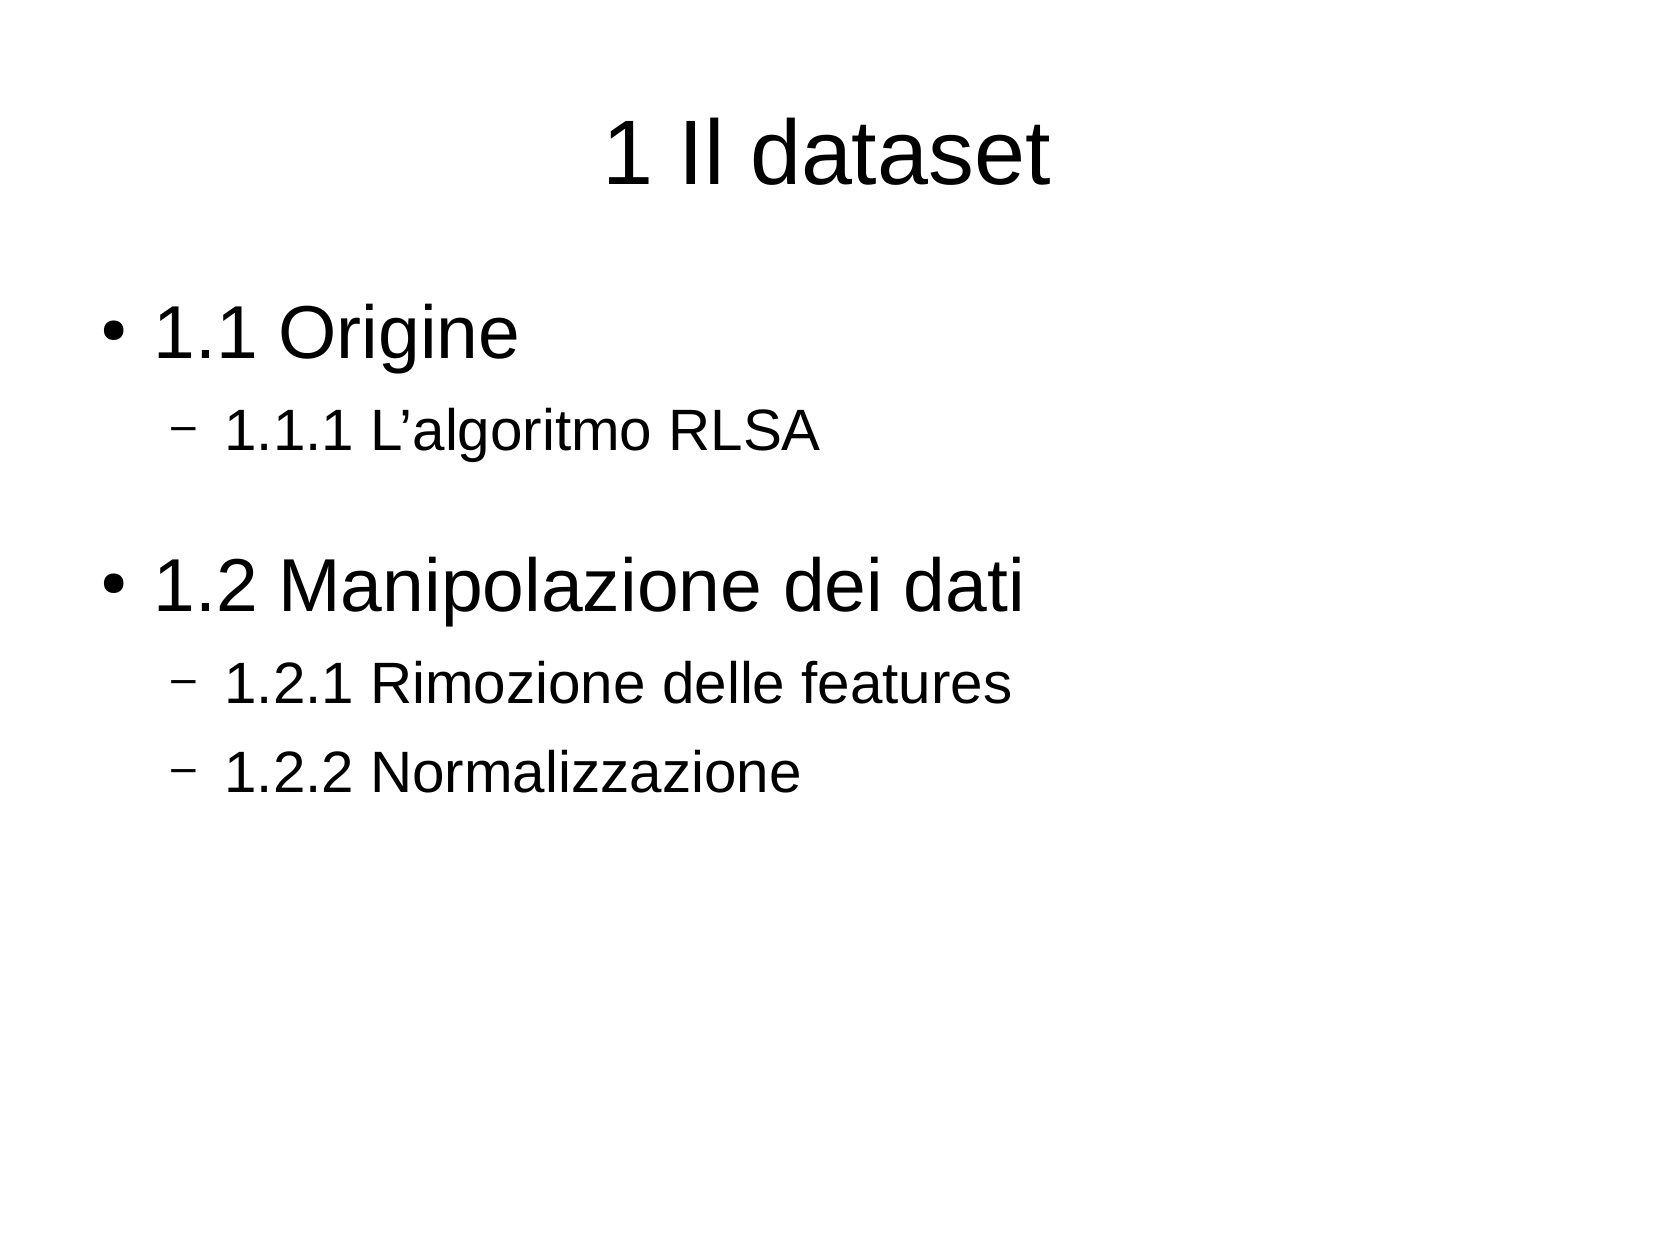

# 1 Il dataset
1.1 Origine
1.1.1 L’algoritmo RLSA
1.2 Manipolazione dei dati
1.2.1 Rimozione delle features
1.2.2 Normalizzazione